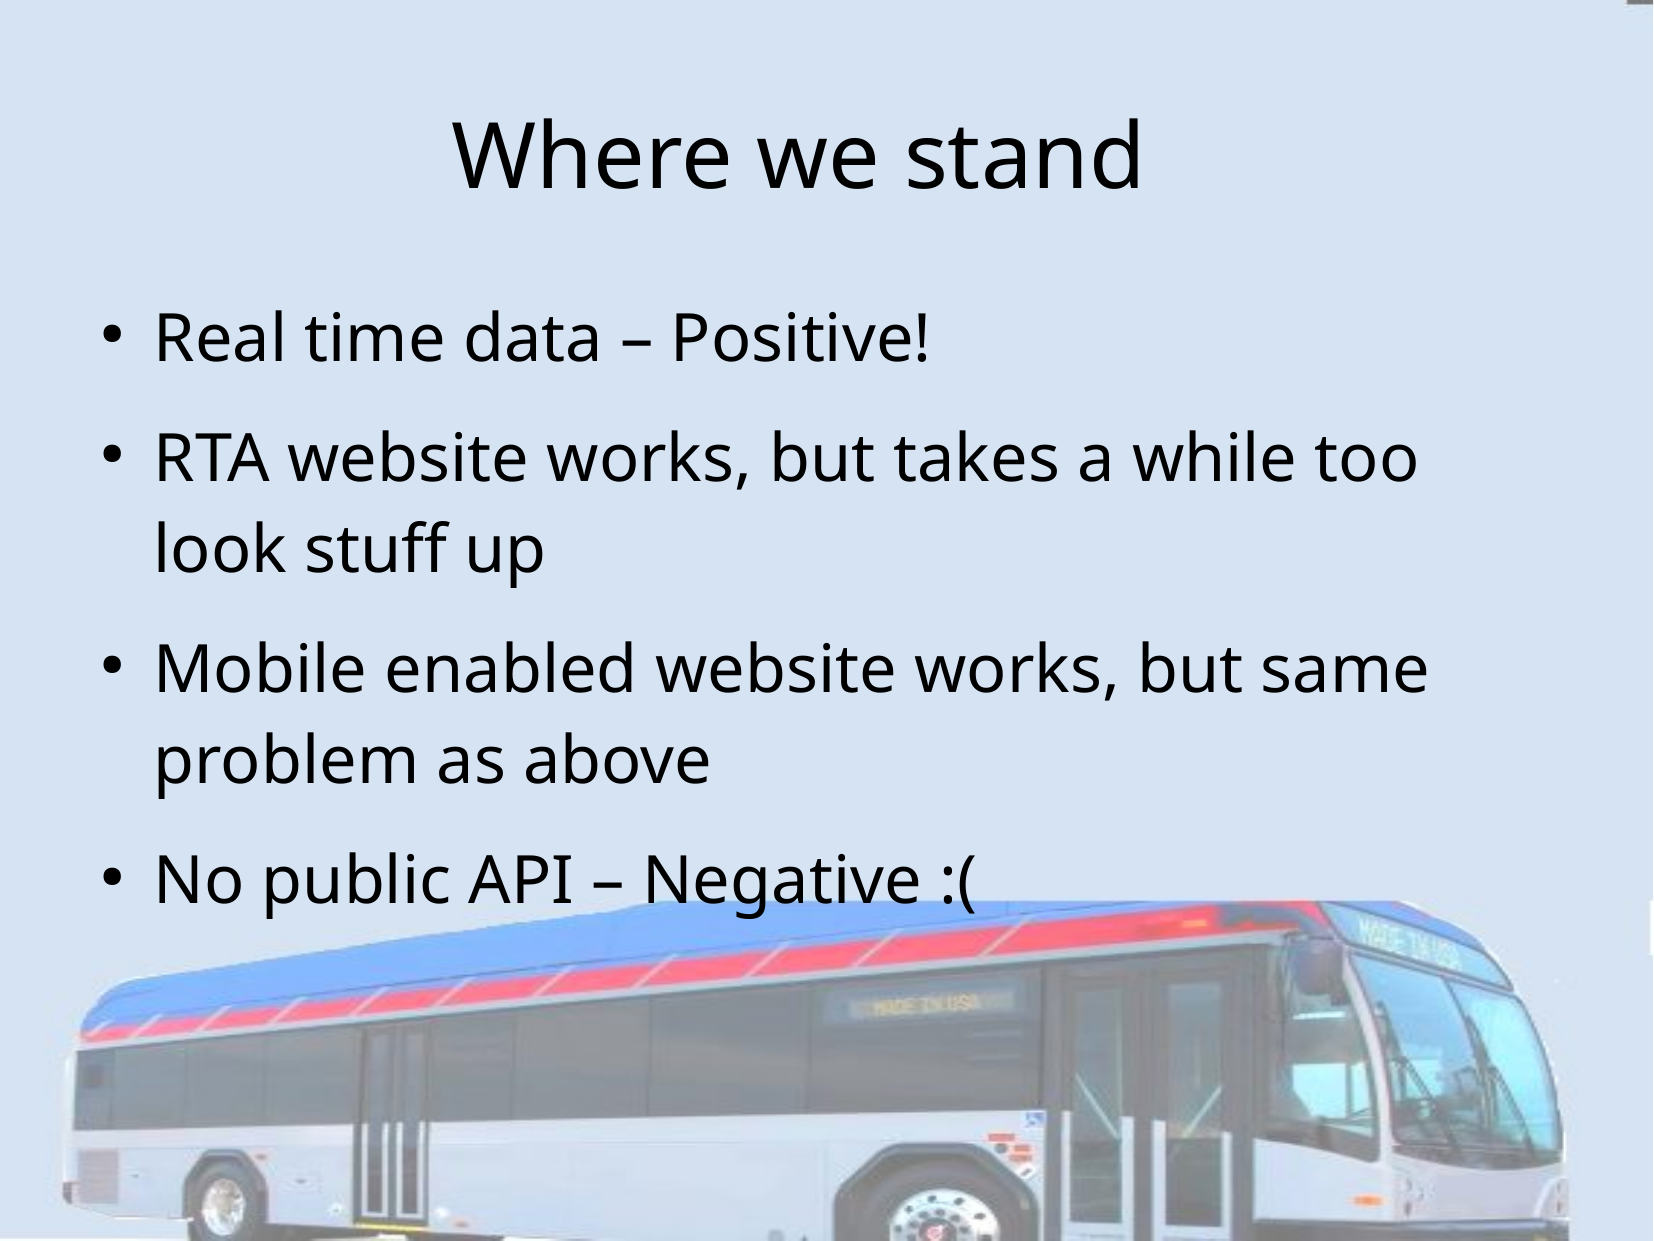

# Where we stand
Real time data – Positive!
RTA website works, but takes a while too look stuff up
Mobile enabled website works, but same problem as above
No public API – Negative :(